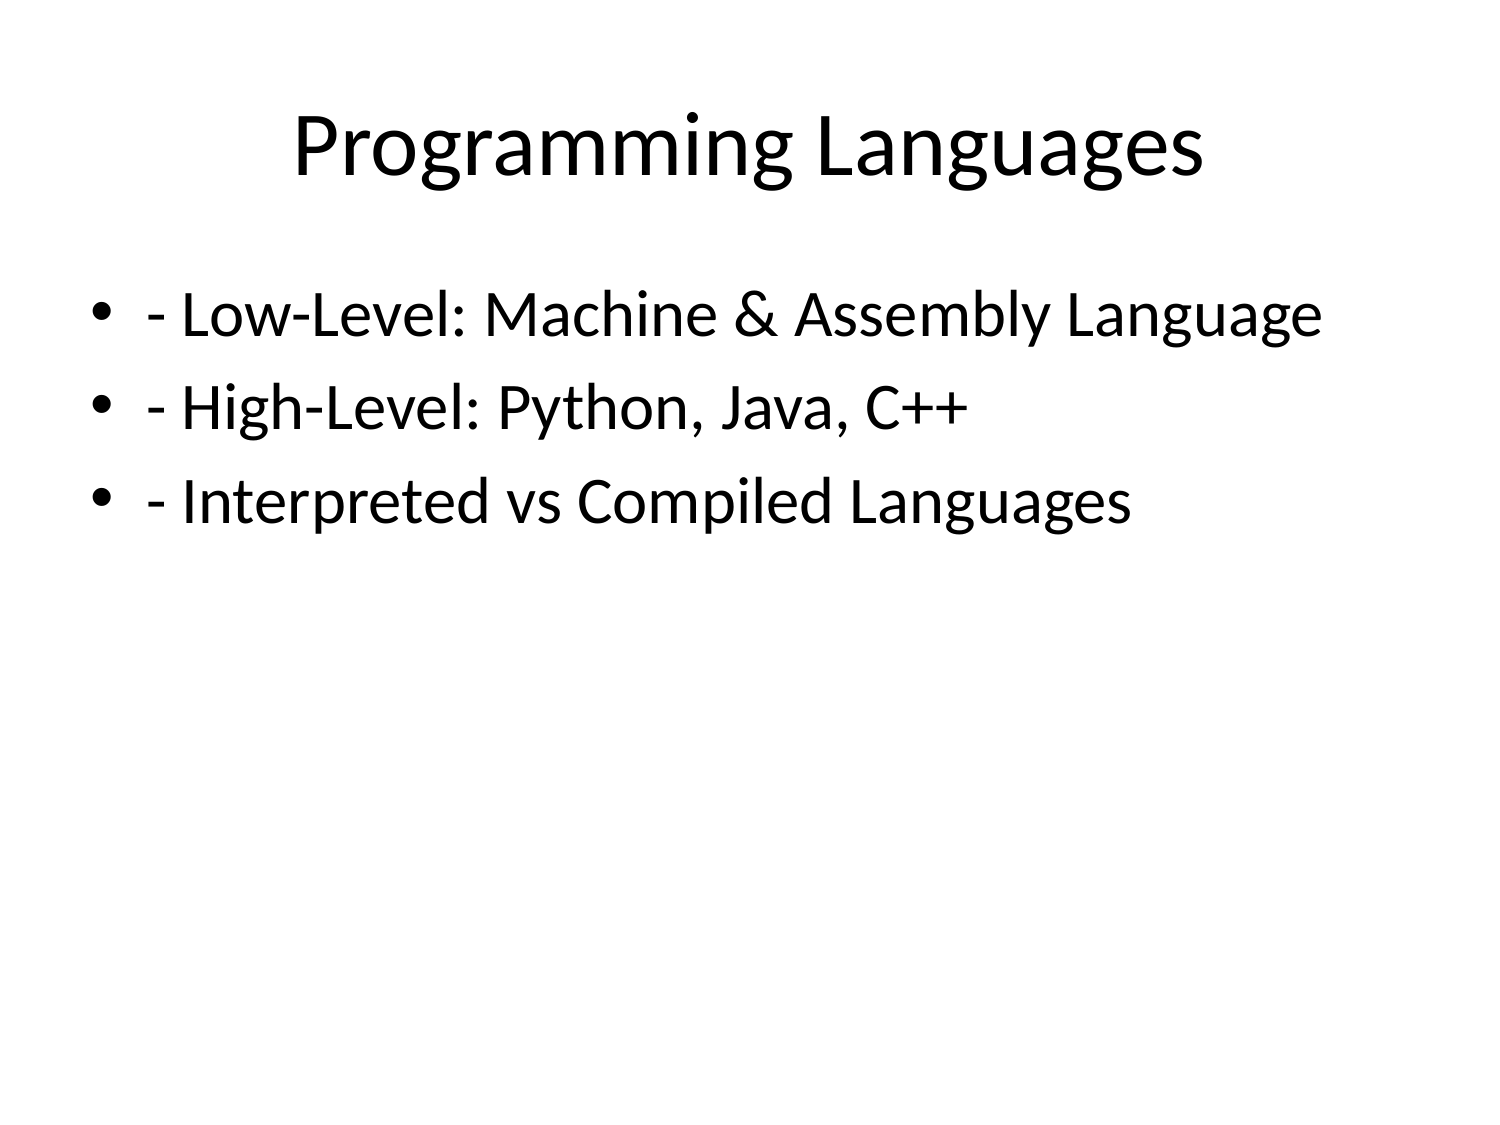

# Programming Languages
- Low-Level: Machine & Assembly Language
- High-Level: Python, Java, C++
- Interpreted vs Compiled Languages